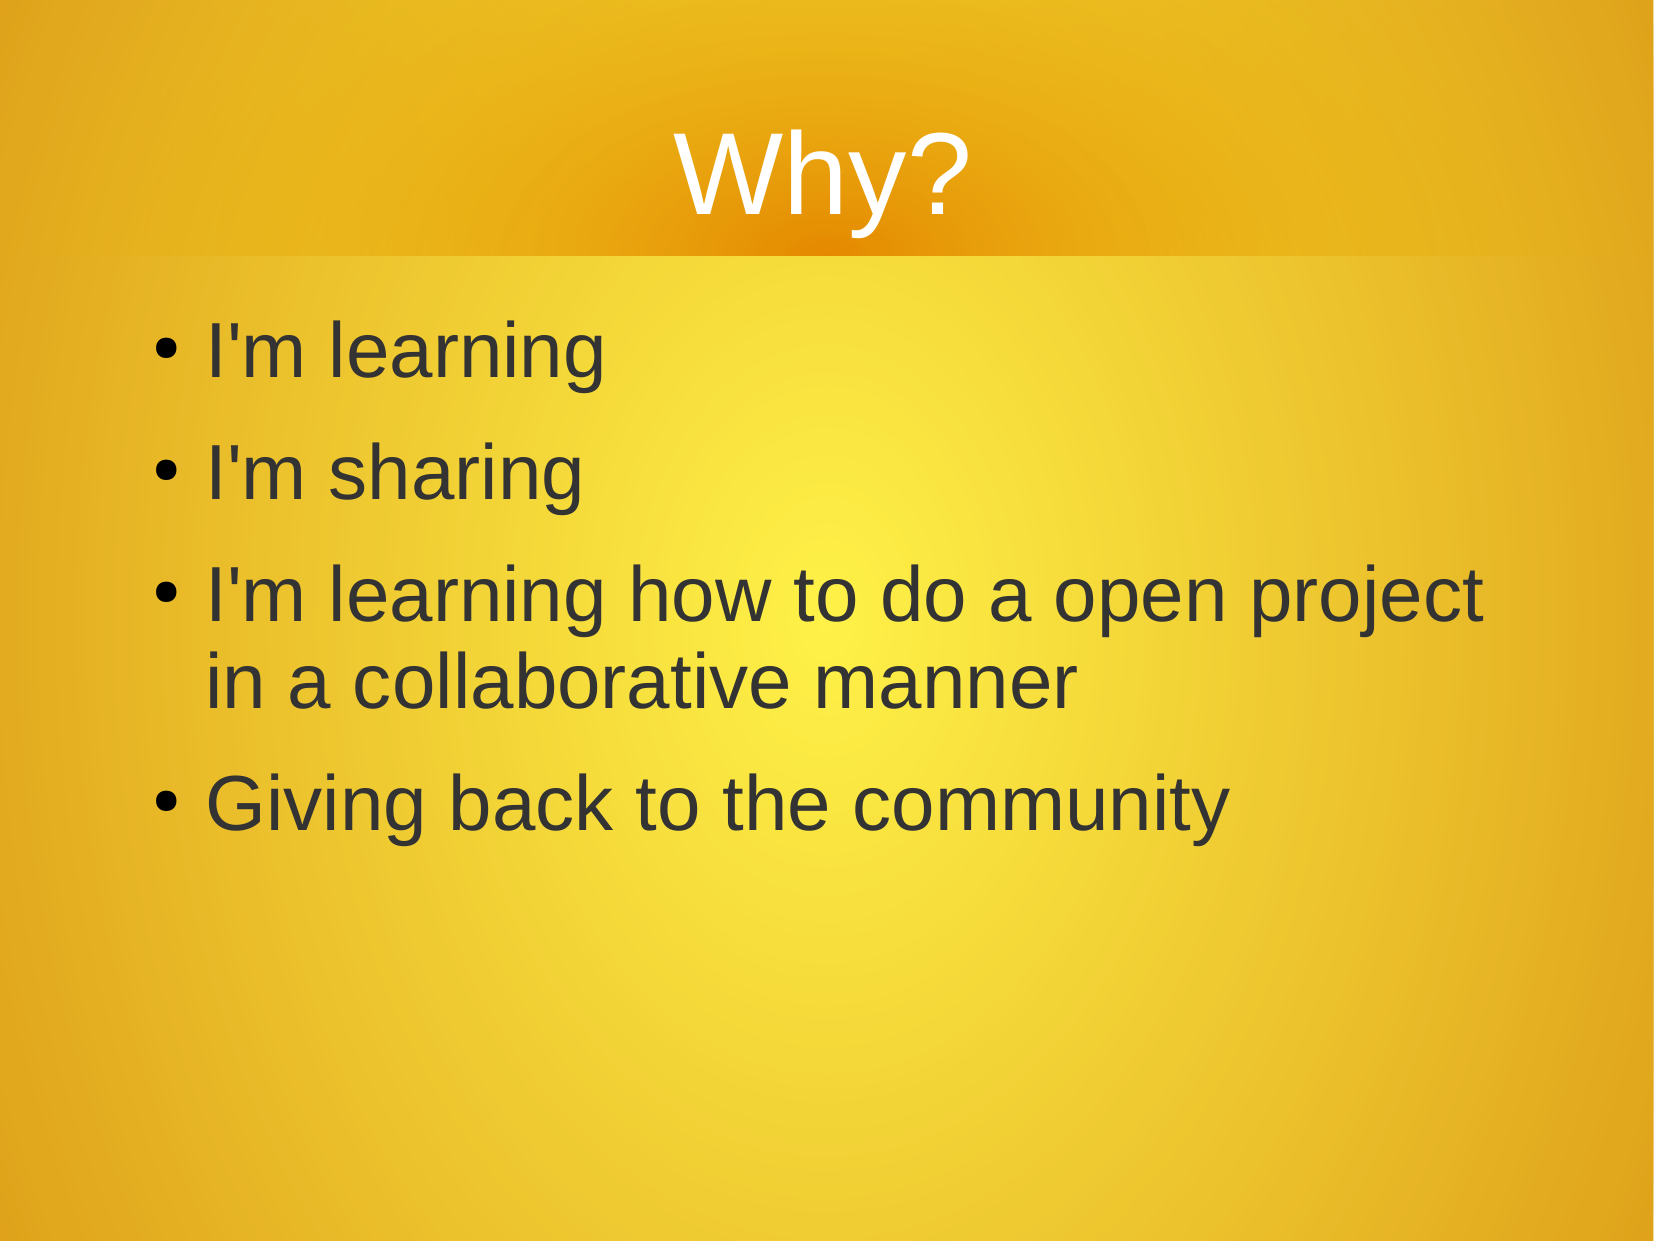

# Why?
I'm learning
I'm sharing
I'm learning how to do a open project in a collaborative manner
Giving back to the community